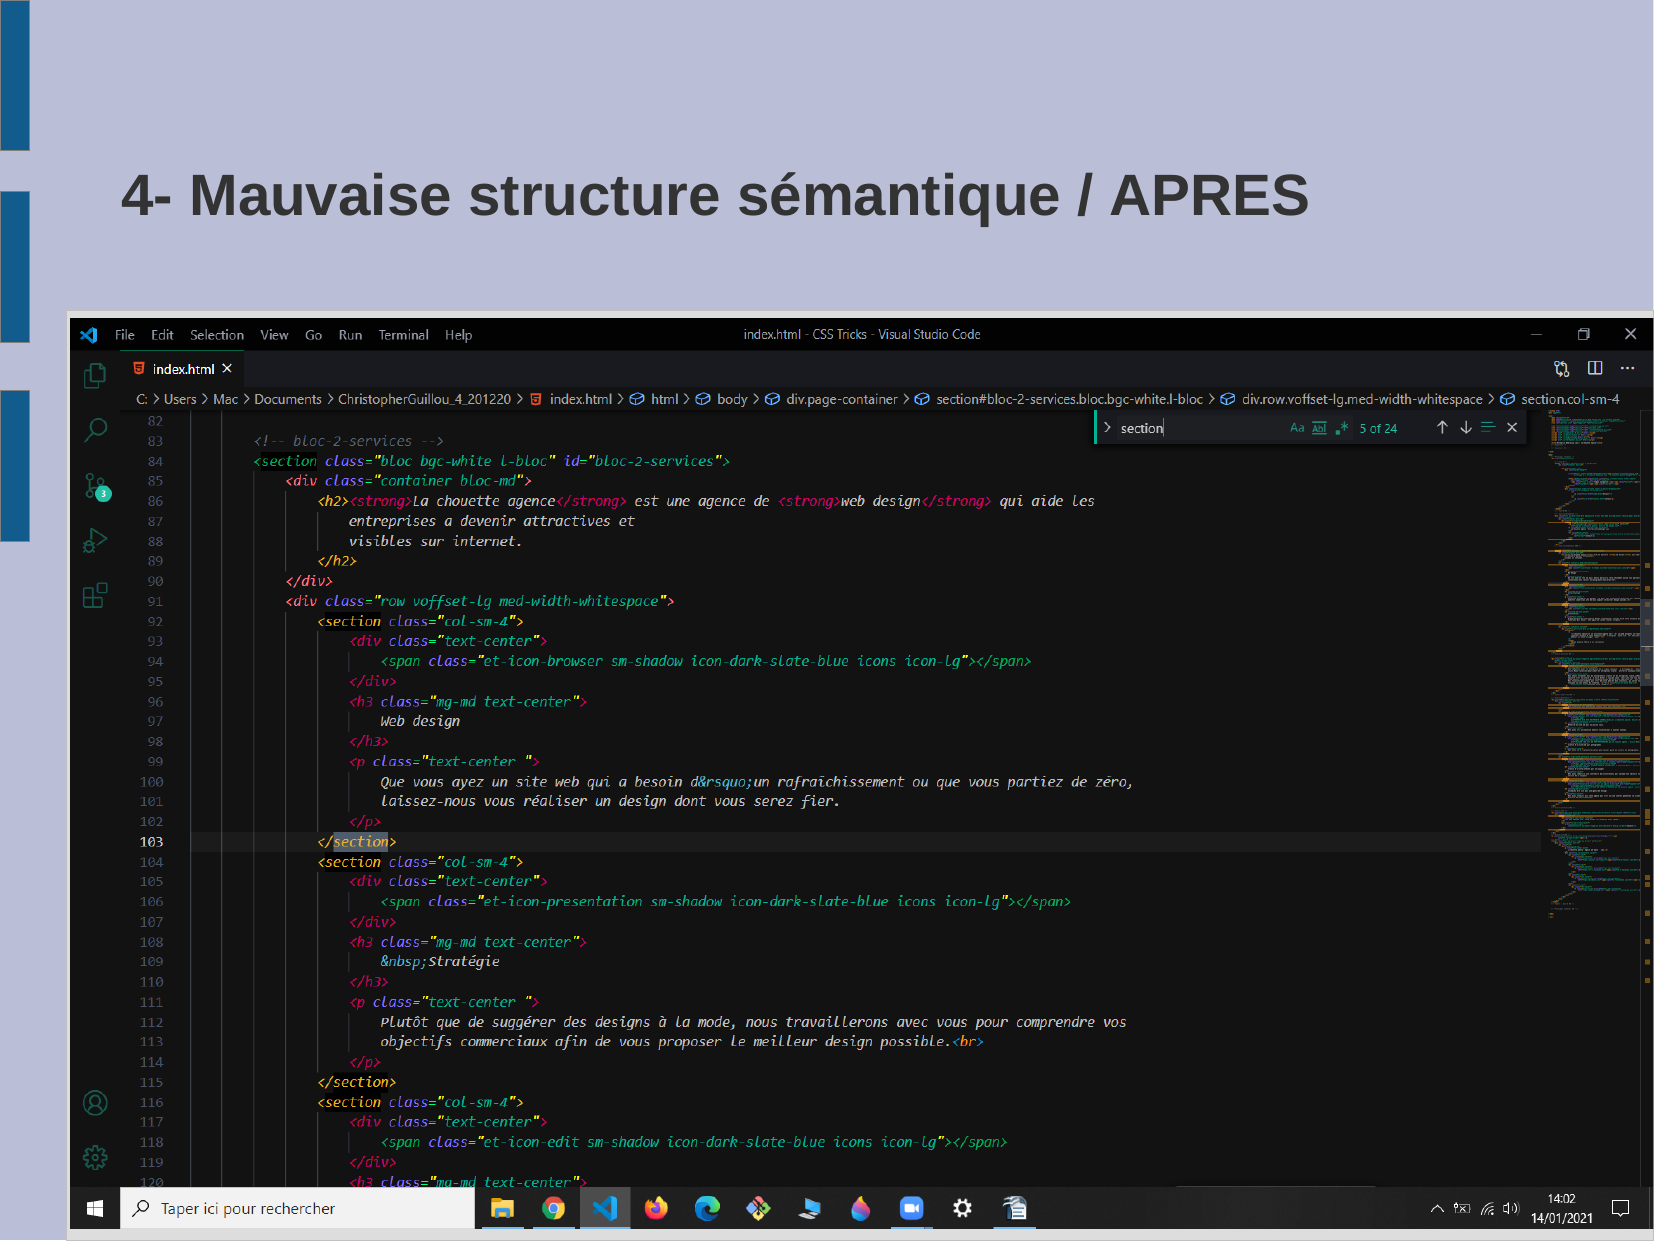

# 4- Mauvaise structure sémantique / APRES